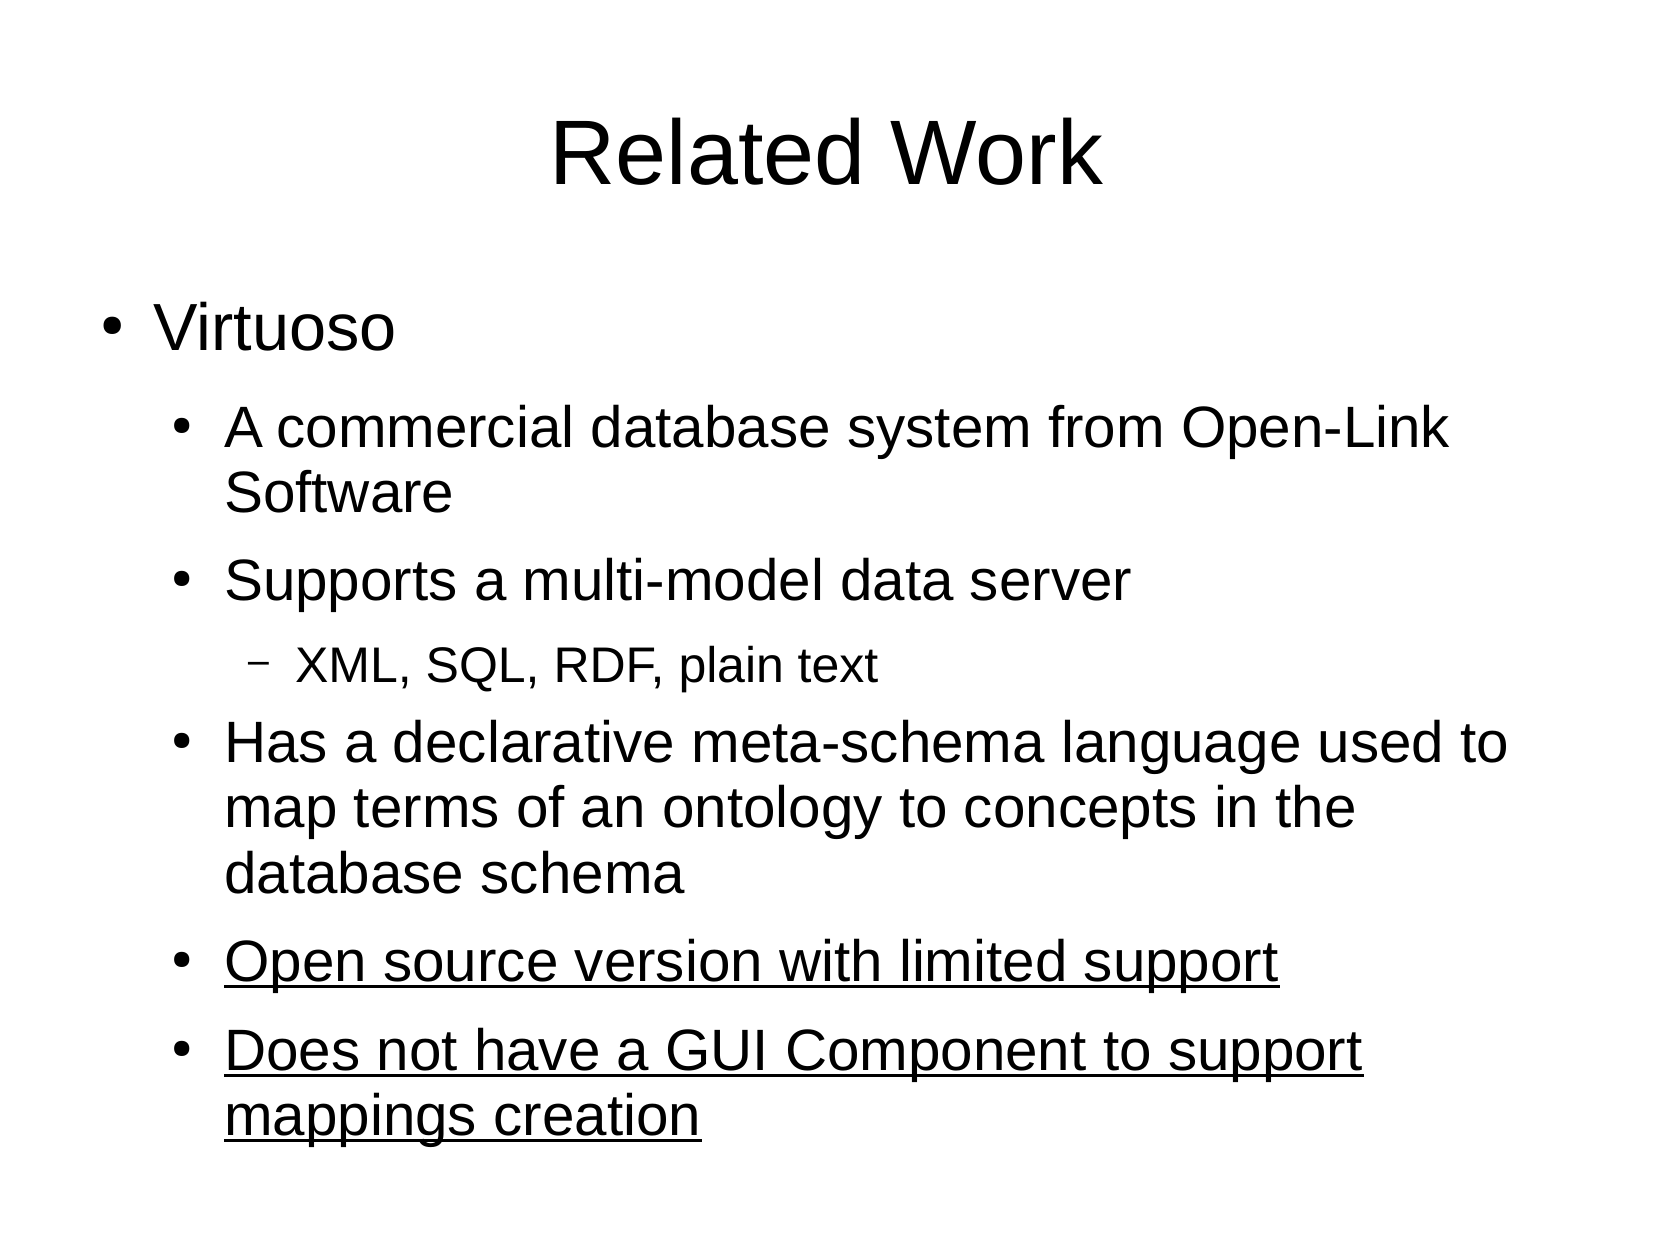

# Related Work
Virtuoso
A commercial database system from Open-Link Software
Supports a multi-model data server
XML, SQL, RDF, plain text
Has a declarative meta-schema language used to map terms of an ontology to concepts in the database schema
Open source version with limited support
Does not have a GUI Component to support mappings creation